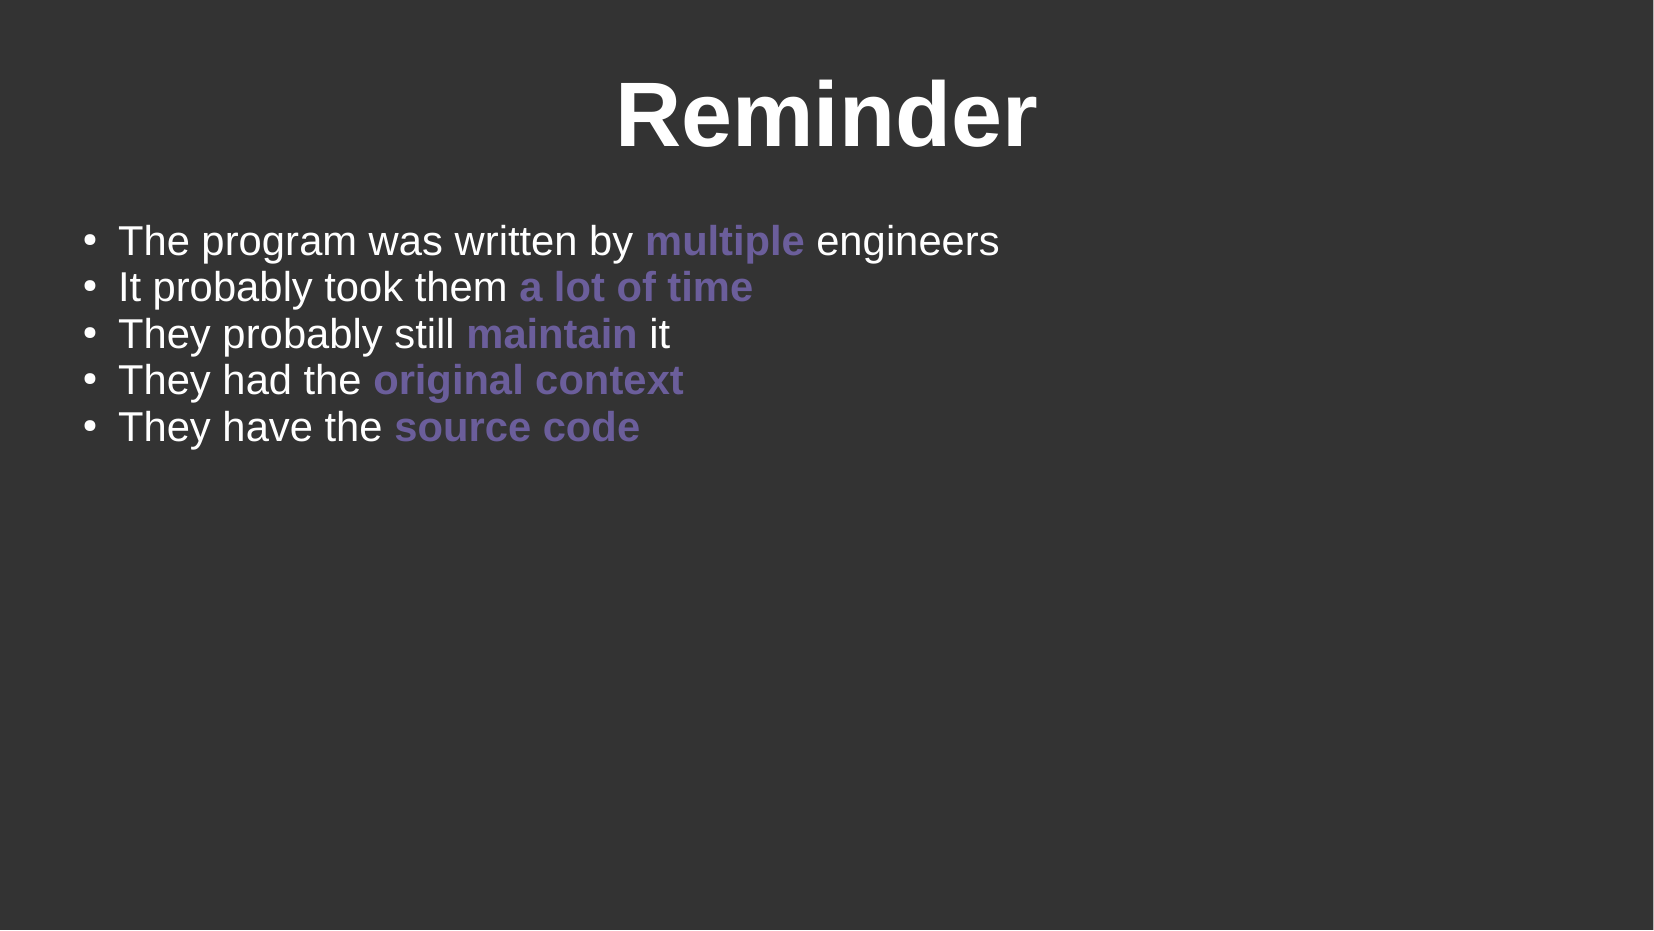

# Reminder
The program was written by multiple engineers
It probably took them a lot of time
They probably still maintain it
They had the original context
They have the source code